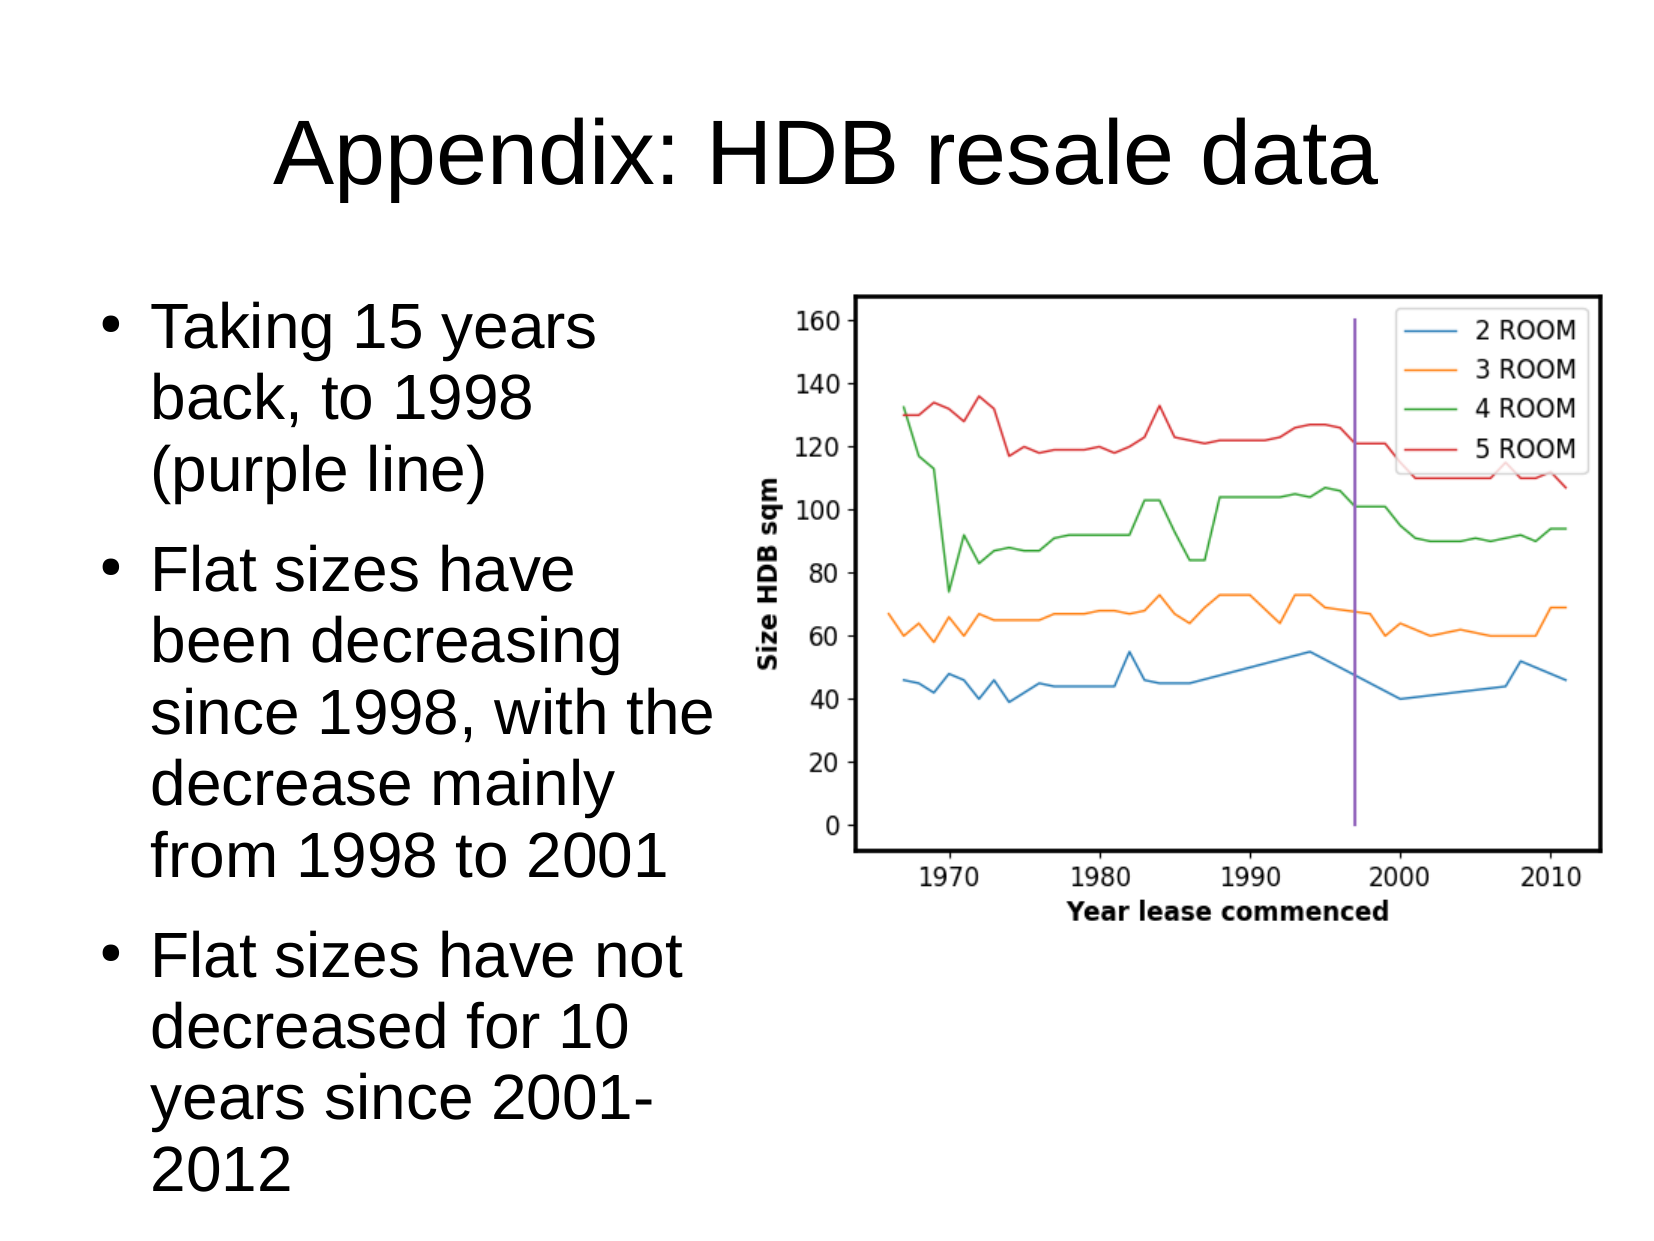

# Appendix: HDB resale data
Taking 15 years back, to 1998 (purple line)
Flat sizes have been decreasing since 1998, with the decrease mainly from 1998 to 2001
Flat sizes have not decreased for 10 years since 2001-2012